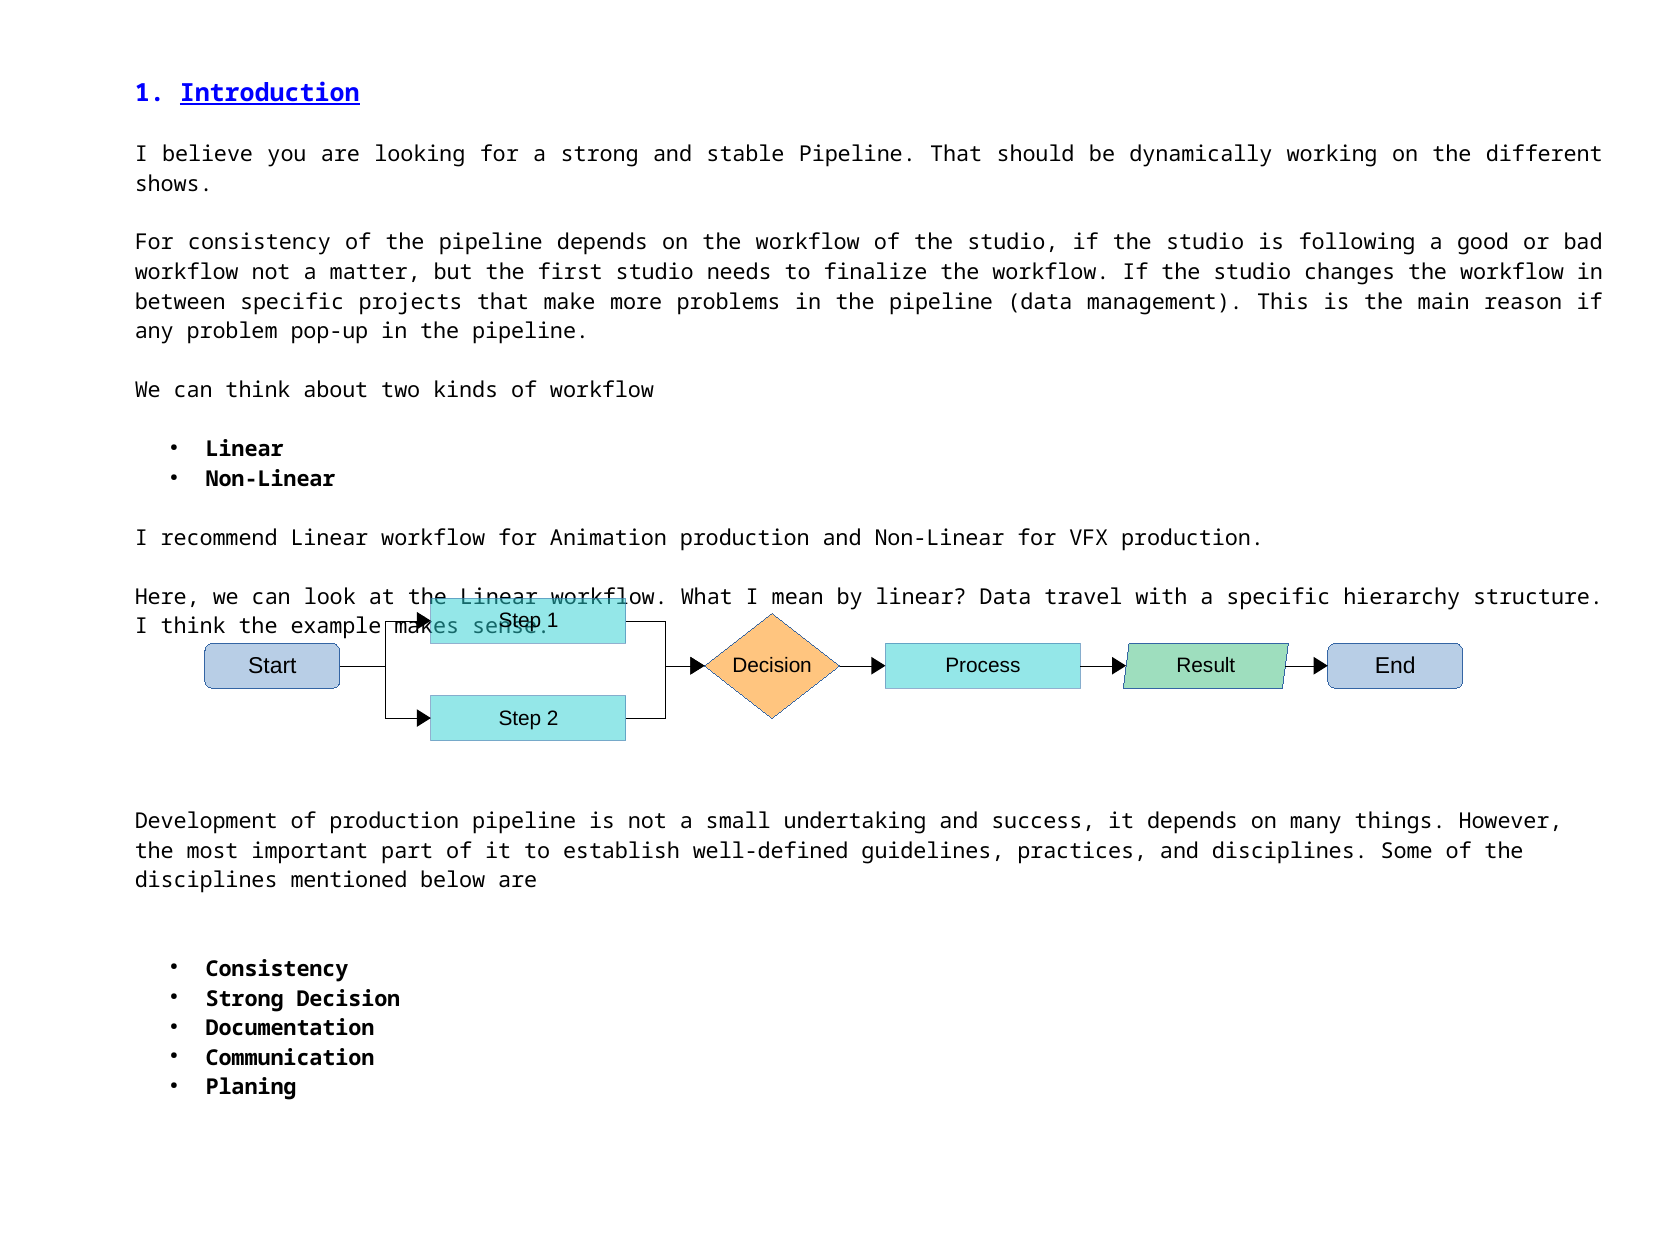

1. Introduction
I believe you are looking for a strong and stable Pipeline. That should be dynamically working on the different shows.
For consistency of the pipeline depends on the workflow of the studio, if the studio is following a good or bad workflow not a matter, but the first studio needs to finalize the workflow. If the studio changes the workflow in between specific projects that make more problems in the pipeline (data management). This is the main reason if any problem pop-up in the pipeline.
We can think about two kinds of workflow
Linear
Non-Linear
I recommend Linear workflow for Animation production and Non-Linear for VFX production.
Here, we can look at the Linear workflow. What I mean by linear? Data travel with a specific hierarchy structure. I think the example makes sense.
Step 1
Decision
Start
Process
Result
End
Step 2
Development of production pipeline is not a small undertaking and success, it depends on many things. However, the most important part of it to establish well-defined guidelines, practices, and disciplines. Some of the disciplines mentioned below are
Consistency
Strong Decision
Documentation
Communication
Planing